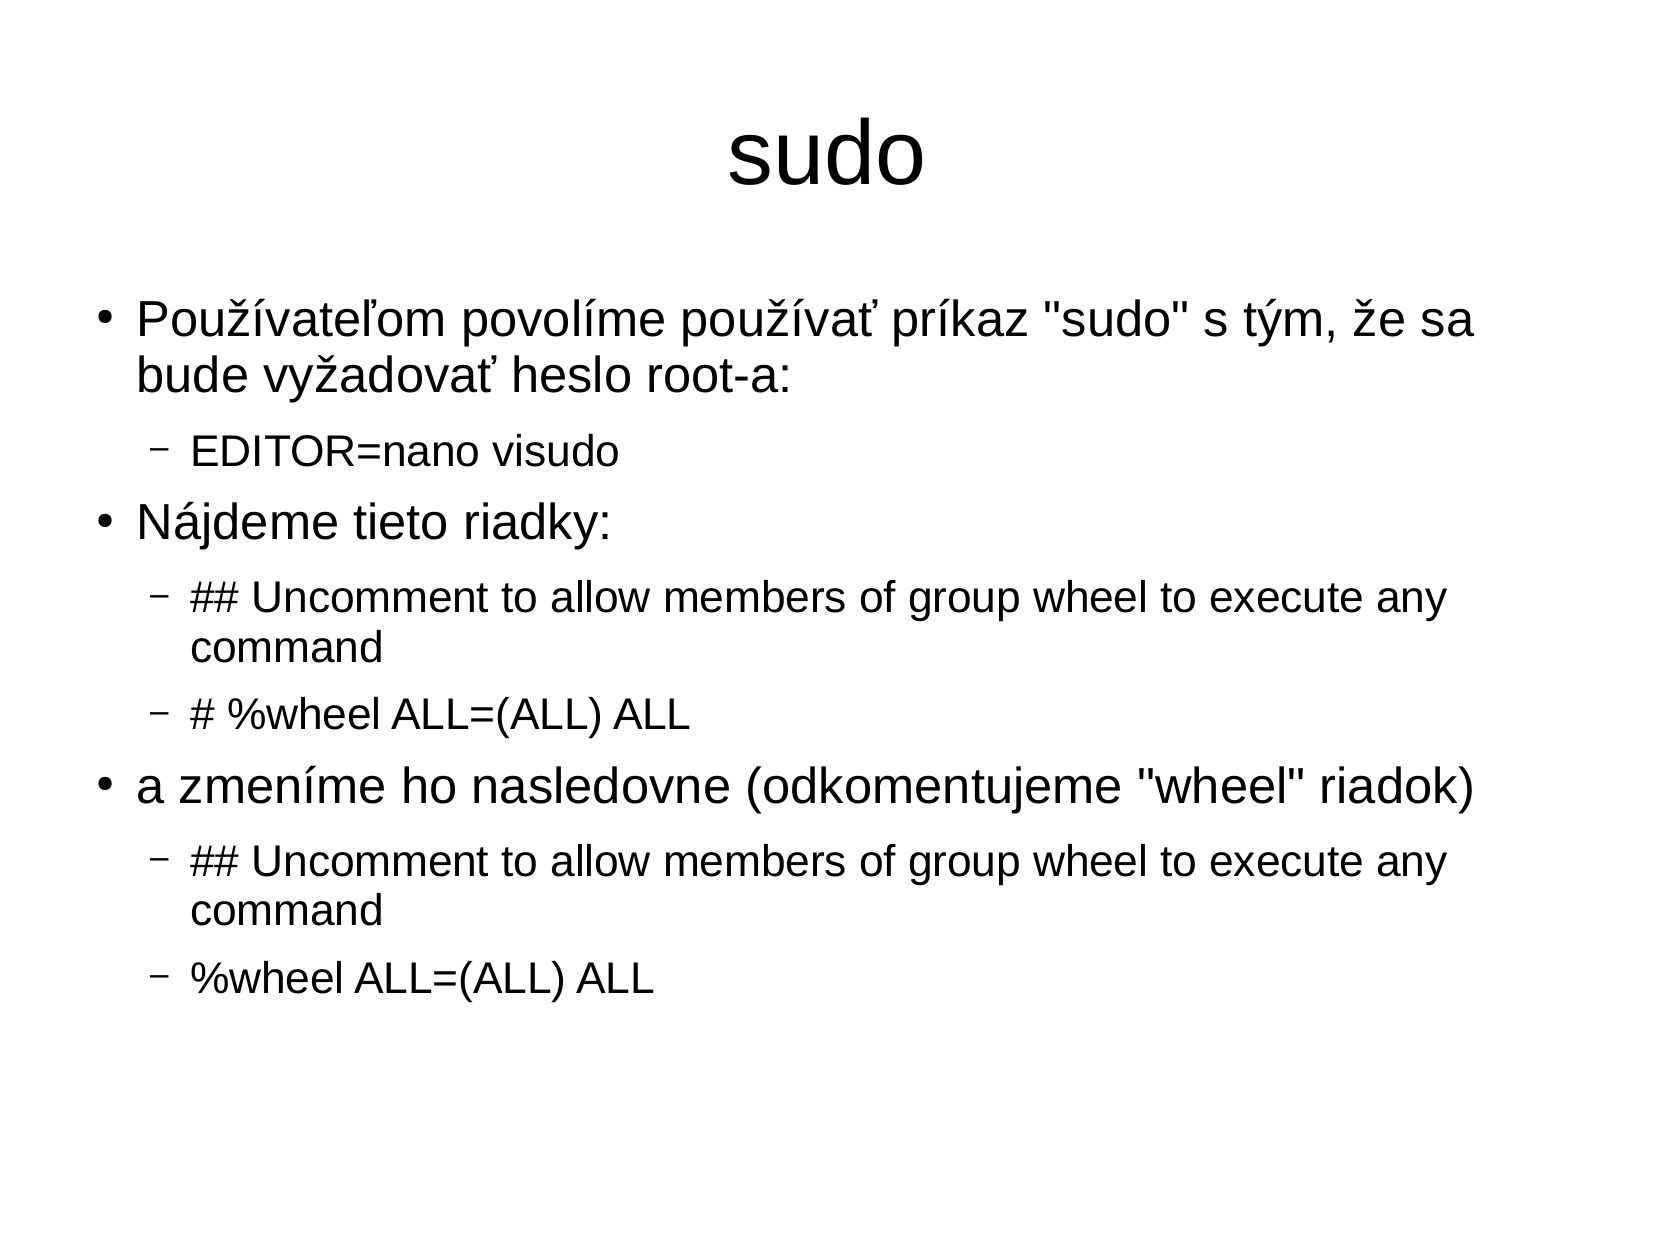

# sudo
Používateľom povolíme používať príkaz "sudo" s tým, že sa bude vyžadovať heslo root-a:
EDITOR=nano visudo
Nájdeme tieto riadky:
## Uncomment to allow members of group wheel to execute any command
# %wheel ALL=(ALL) ALL
a zmeníme ho nasledovne (odkomentujeme "wheel" riadok)
## Uncomment to allow members of group wheel to execute any command
%wheel ALL=(ALL) ALL